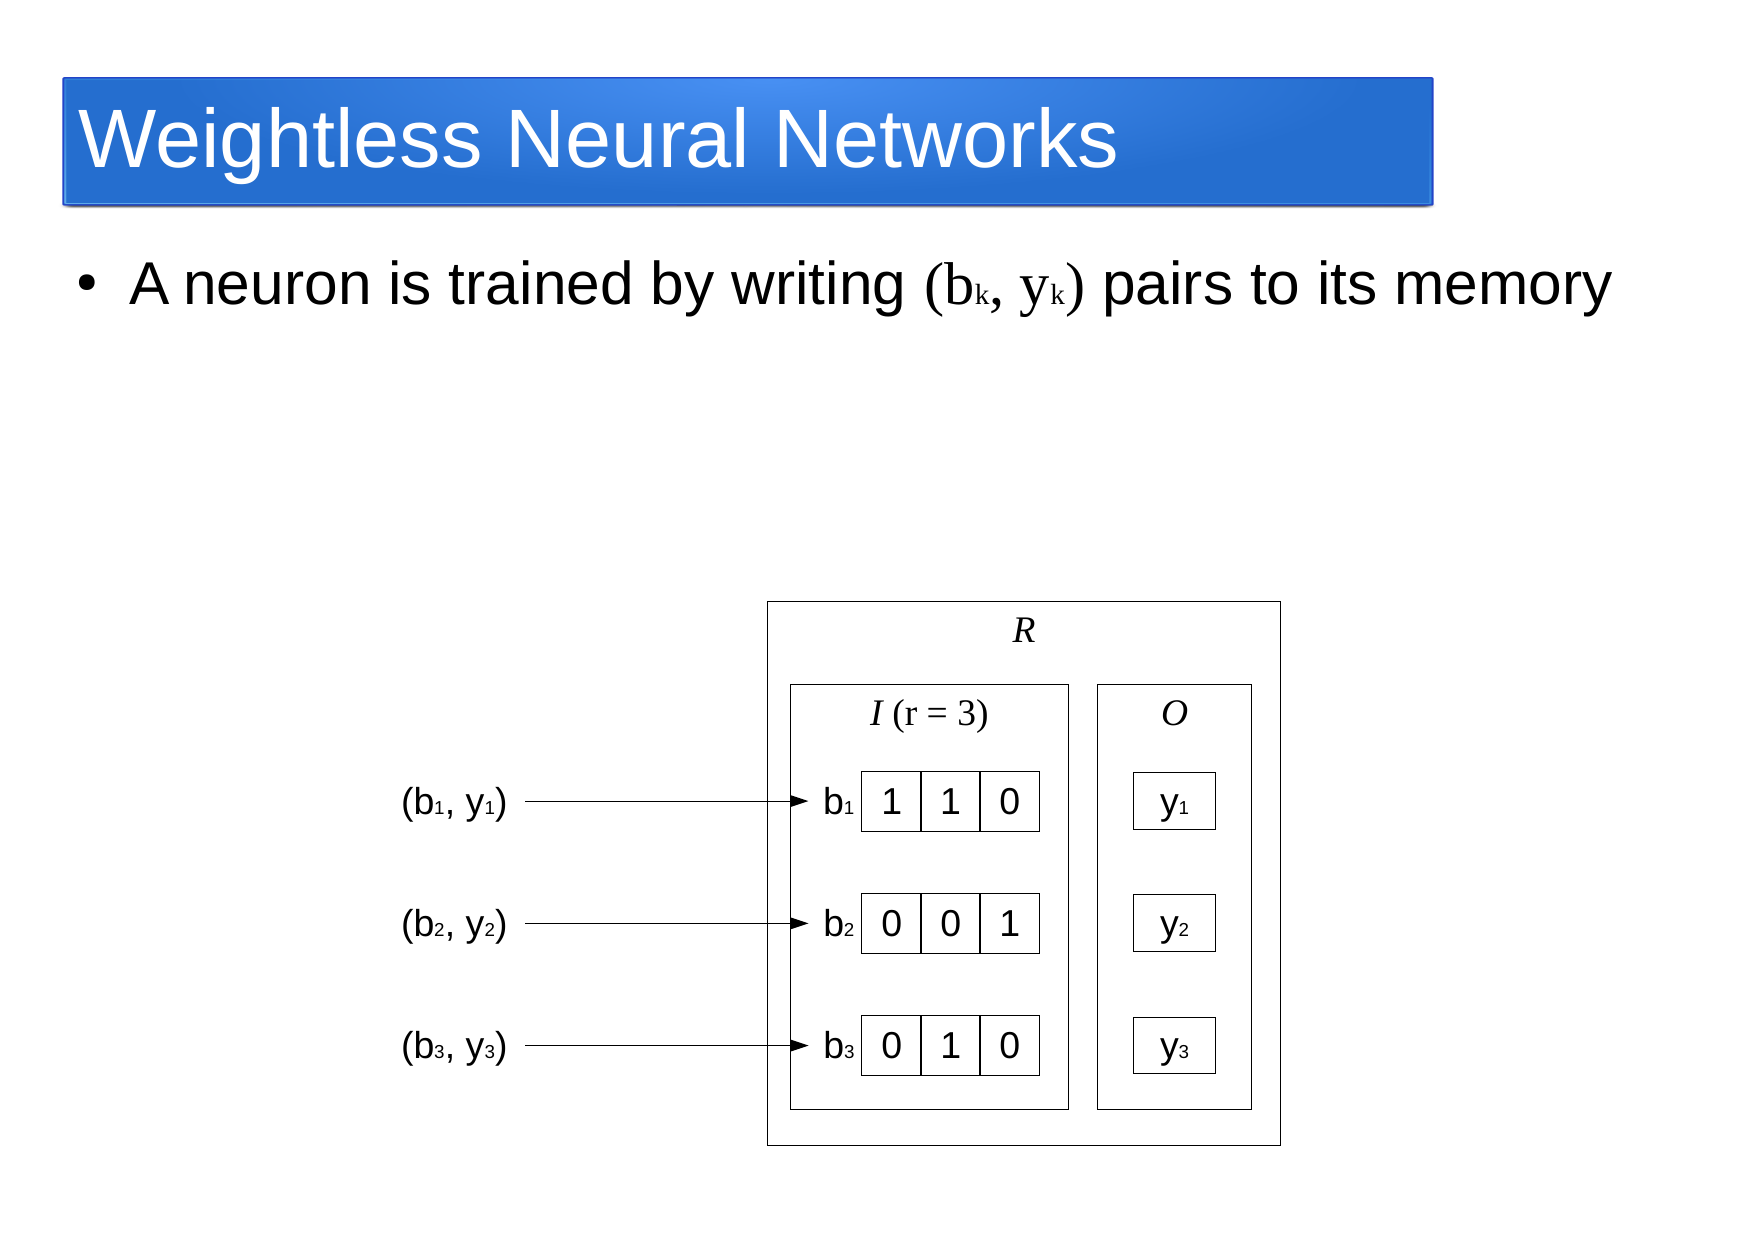

# Weightless Neural Networks
A neuron is trained by writing (bk, yk) pairs to its memory
R
I (r = 3)
O
1
1
0
b1
y1
(b1, y1)
(b2, y2)
(b3, y3)
0
0
1
b2
y2
0
1
0
b3
y3